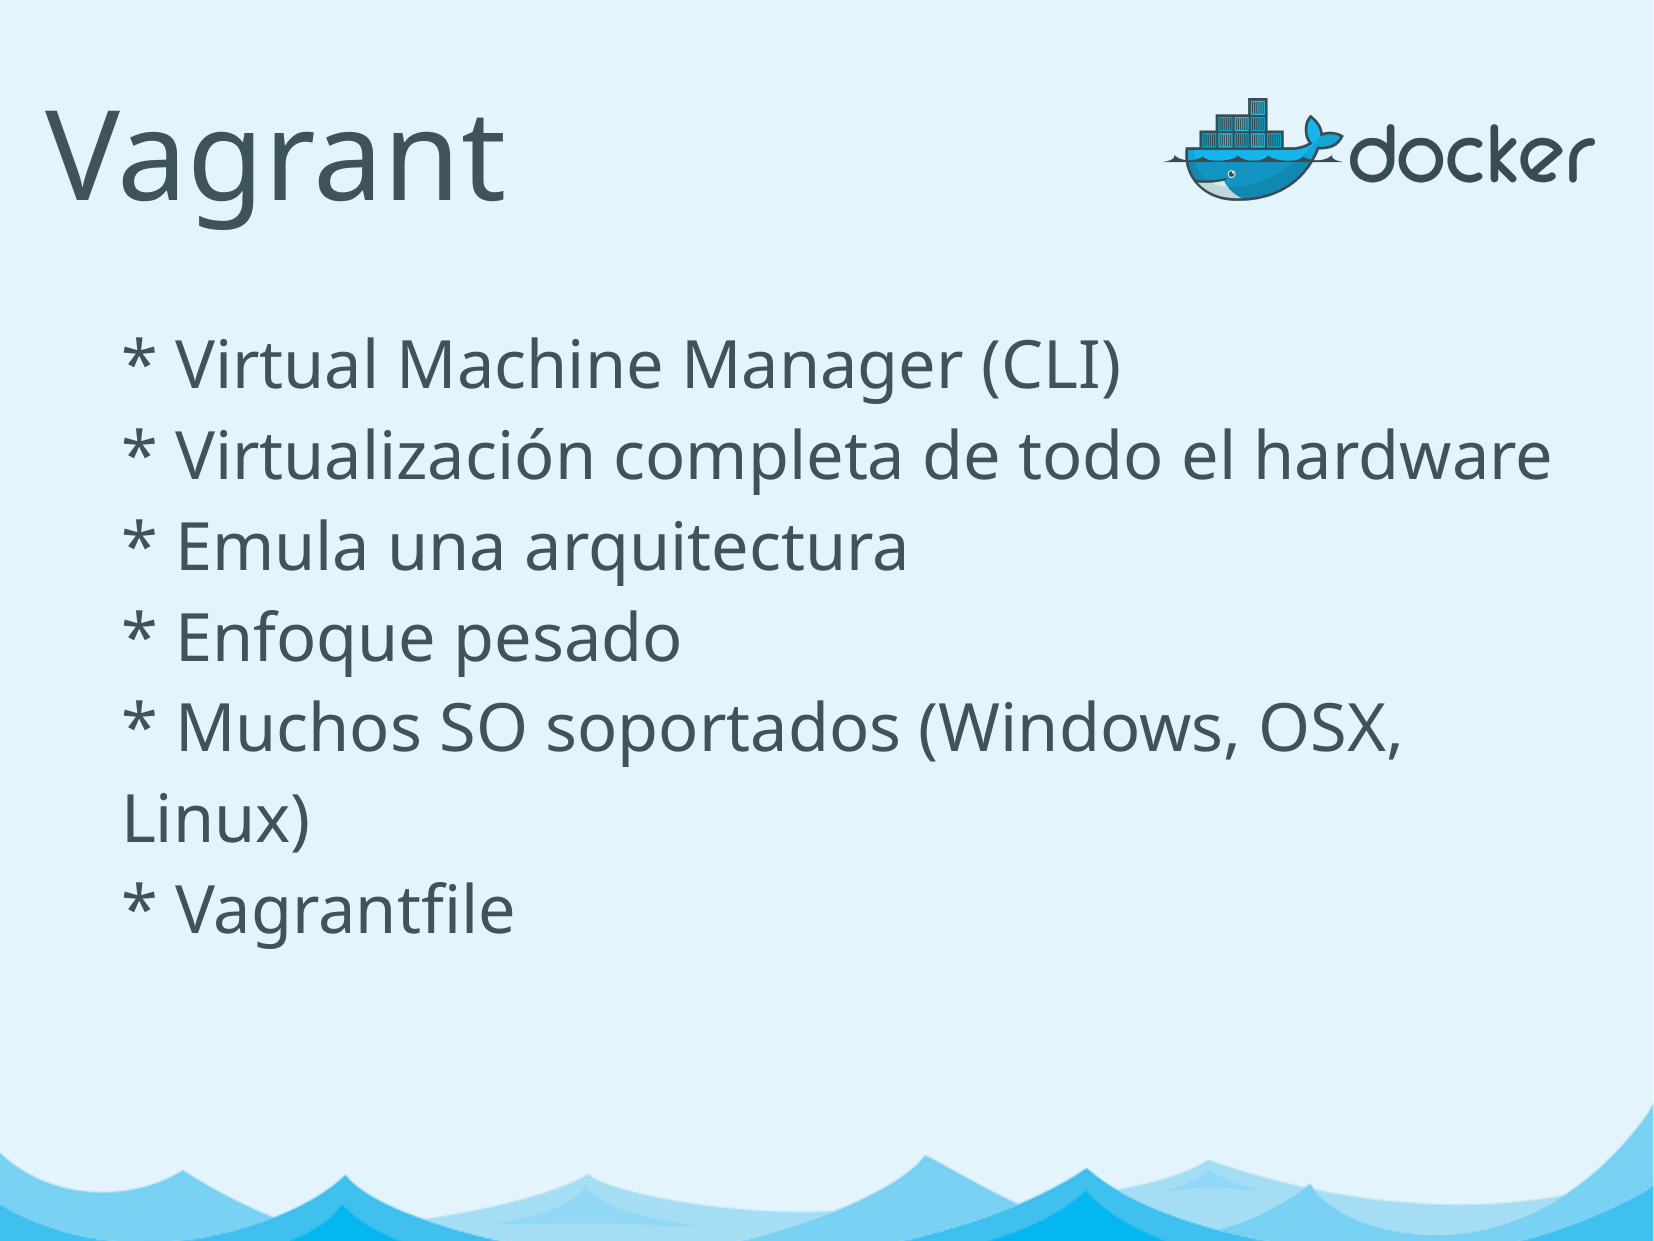

Vagrant
* Virtual Machine Manager (CLI)
* Virtualización completa de todo el hardware
* Emula una arquitectura
* Enfoque pesado
* Muchos SO soportados (Windows, OSX, Linux)
* Vagrantfile